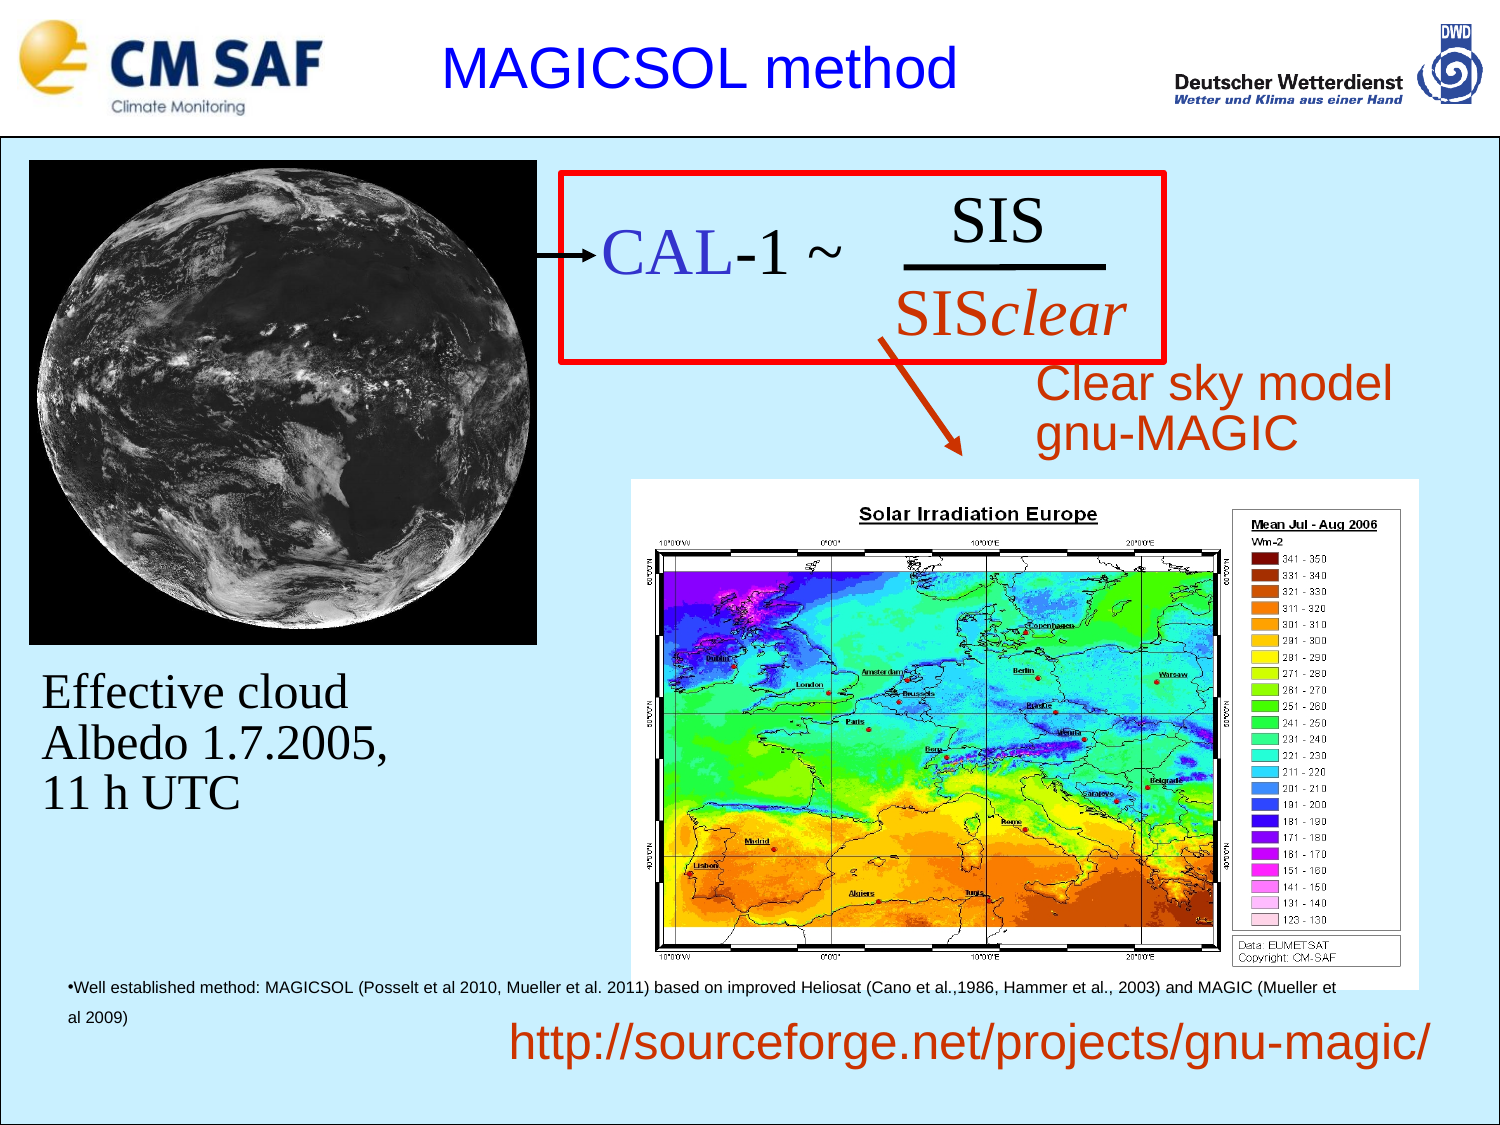

MAGICSOL method
SIS
CAL-1 ~
SISclear
Clear sky model
gnu-MAGIC
Effective cloud Albedo 1.7.2005, 11 h UTC
Well established method: MAGICSOL (Posselt et al 2010, Mueller et al. 2011) based on improved Heliosat (Cano et al.,1986, Hammer et al., 2003) and MAGIC (Mueller et al 2009)
http://sourceforge.net/projects/gnu-magic/